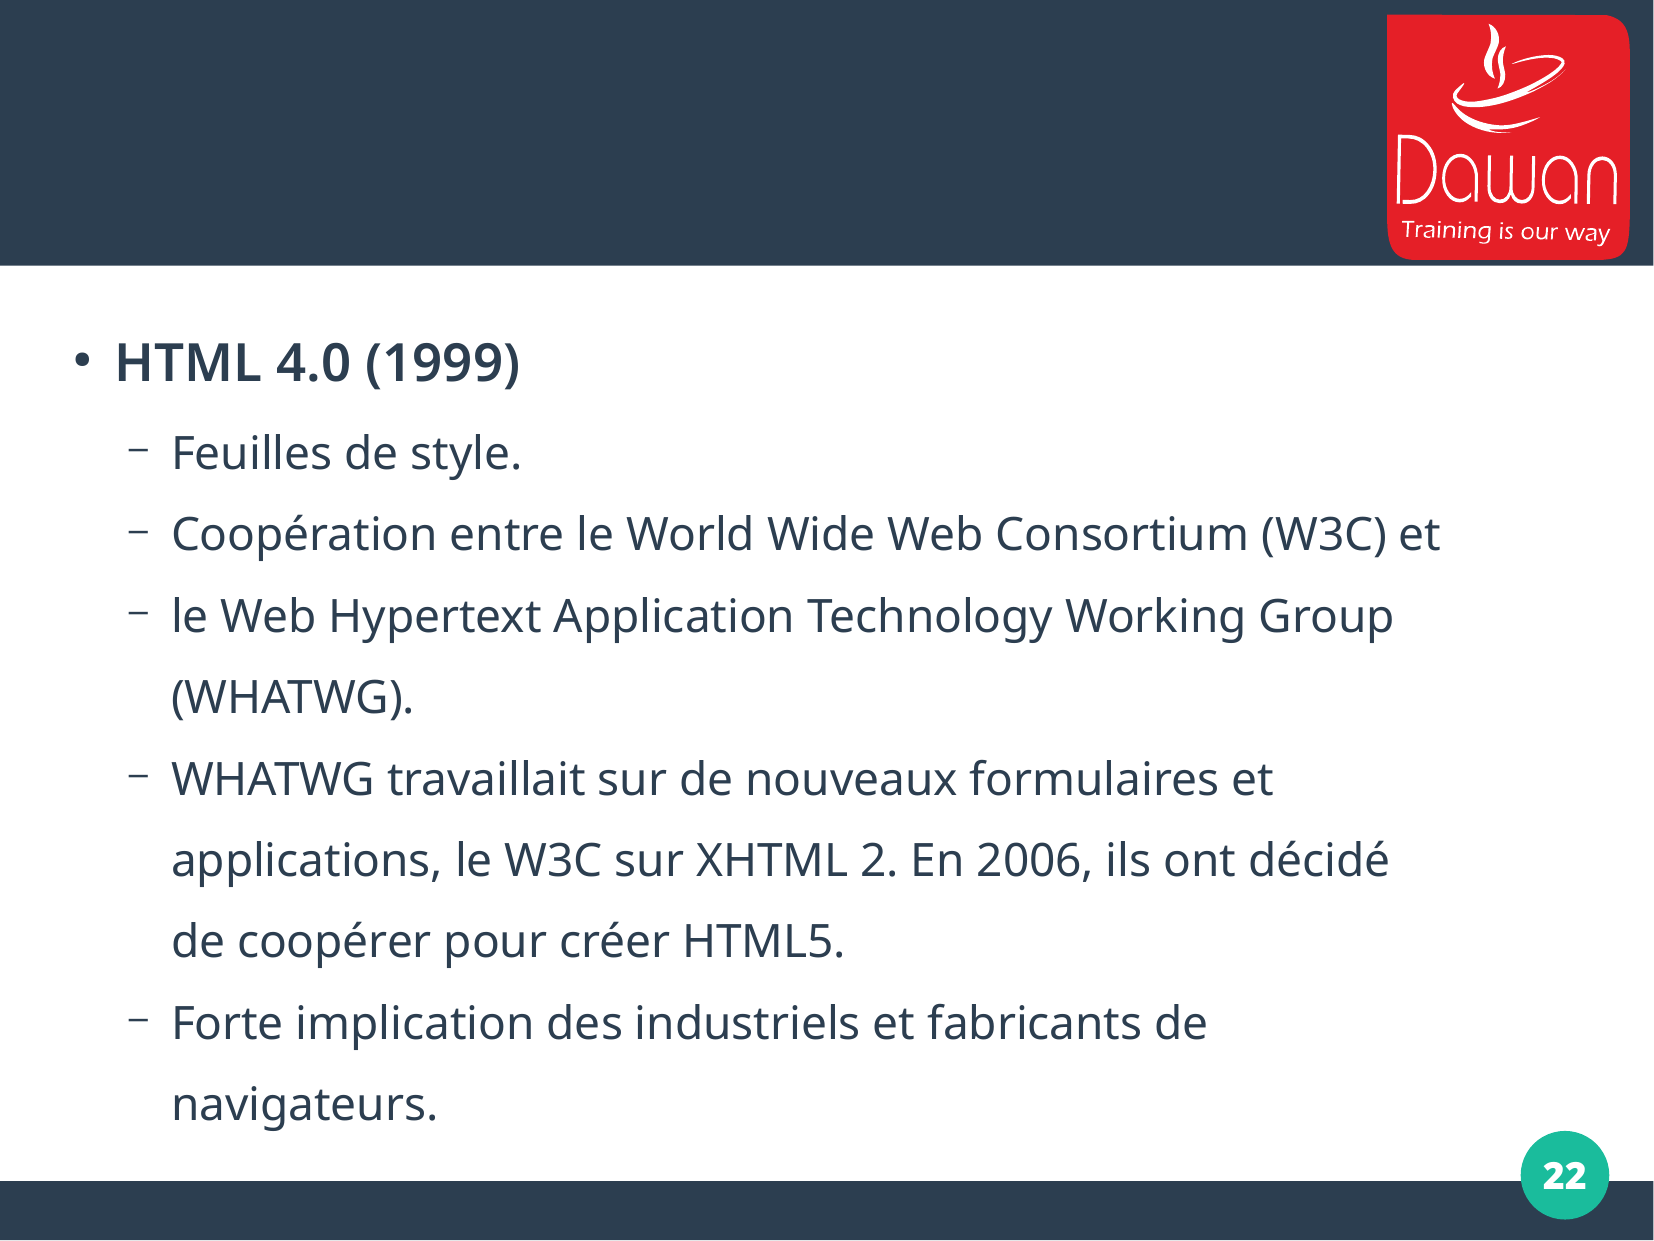

#
HTML 4.0 (1999)
Feuilles de style.
Coopération entre le World Wide Web Consortium (W3C) et
le Web Hypertext Application Technology Working Group
(WHATWG).
WHATWG travaillait sur de nouveaux formulaires et
applications, le W3C sur XHTML 2. En 2006, ils ont décidé
de coopérer pour créer HTML5.
Forte implication des industriels et fabricants de
navigateurs.
22